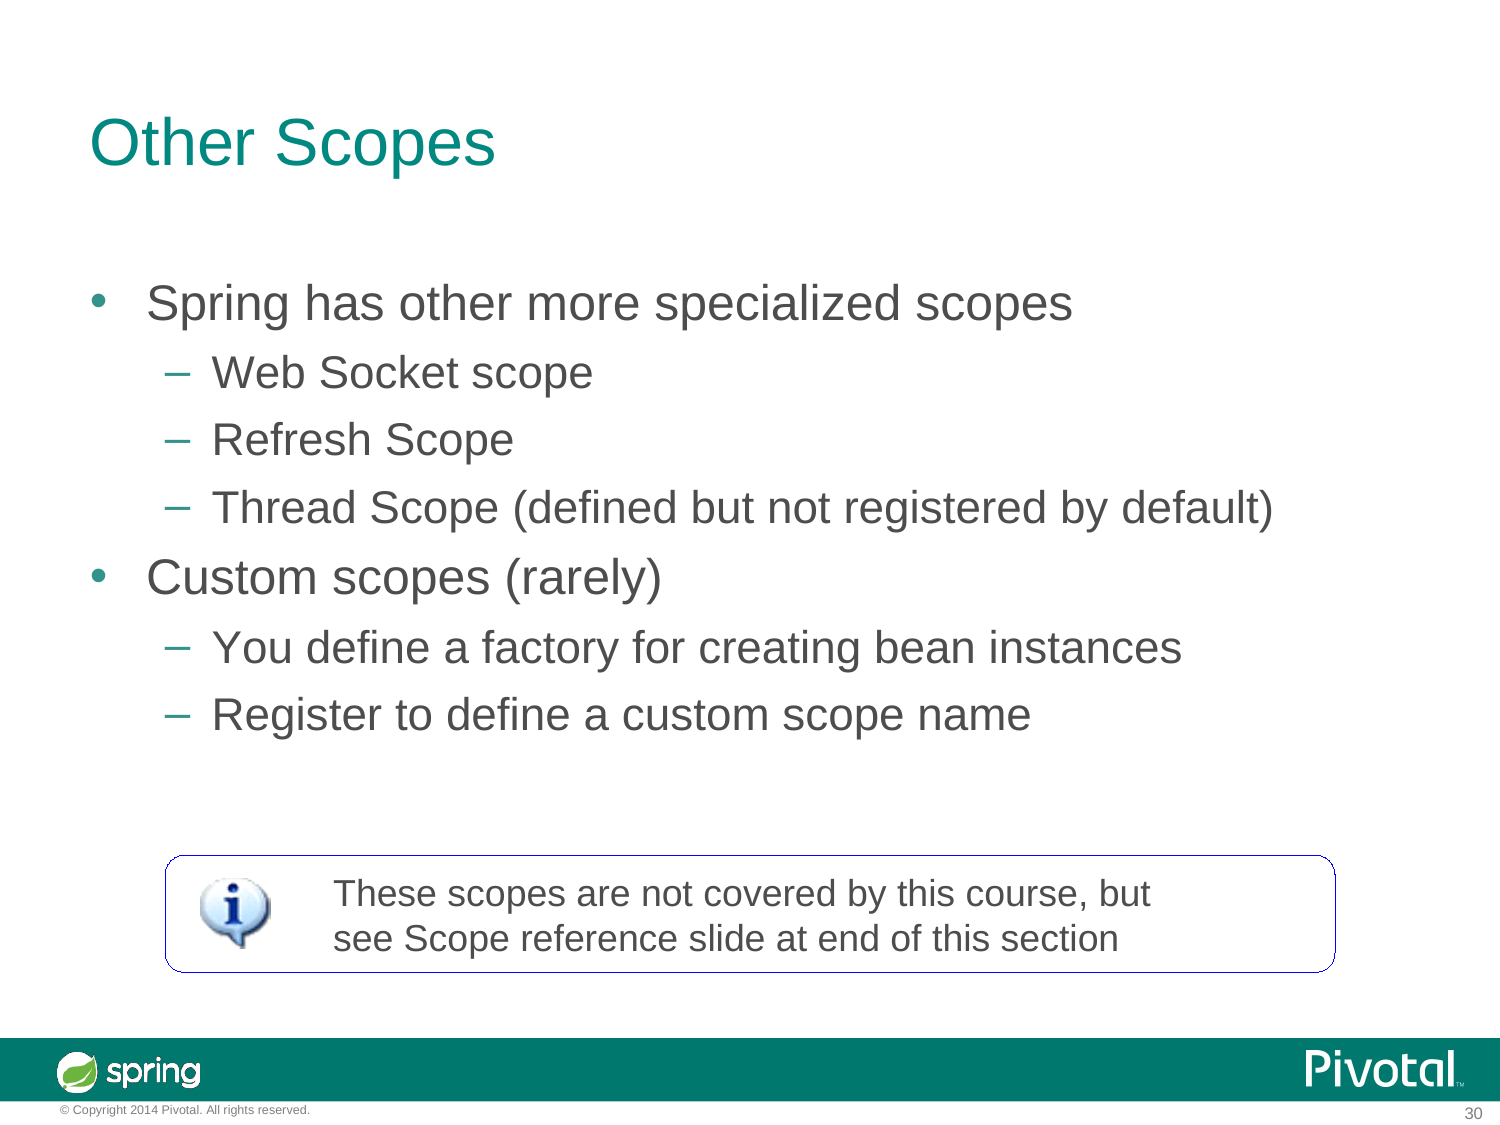

# Other Scopes
Spring has other more specialized scopes
Web Socket scope
Refresh Scope
Thread Scope (defined but not registered by default)
Custom scopes (rarely)
You define a factory for creating bean instances
Register to define a custom scope name
These scopes are not covered by this course, but
see Scope reference slide at end of this section